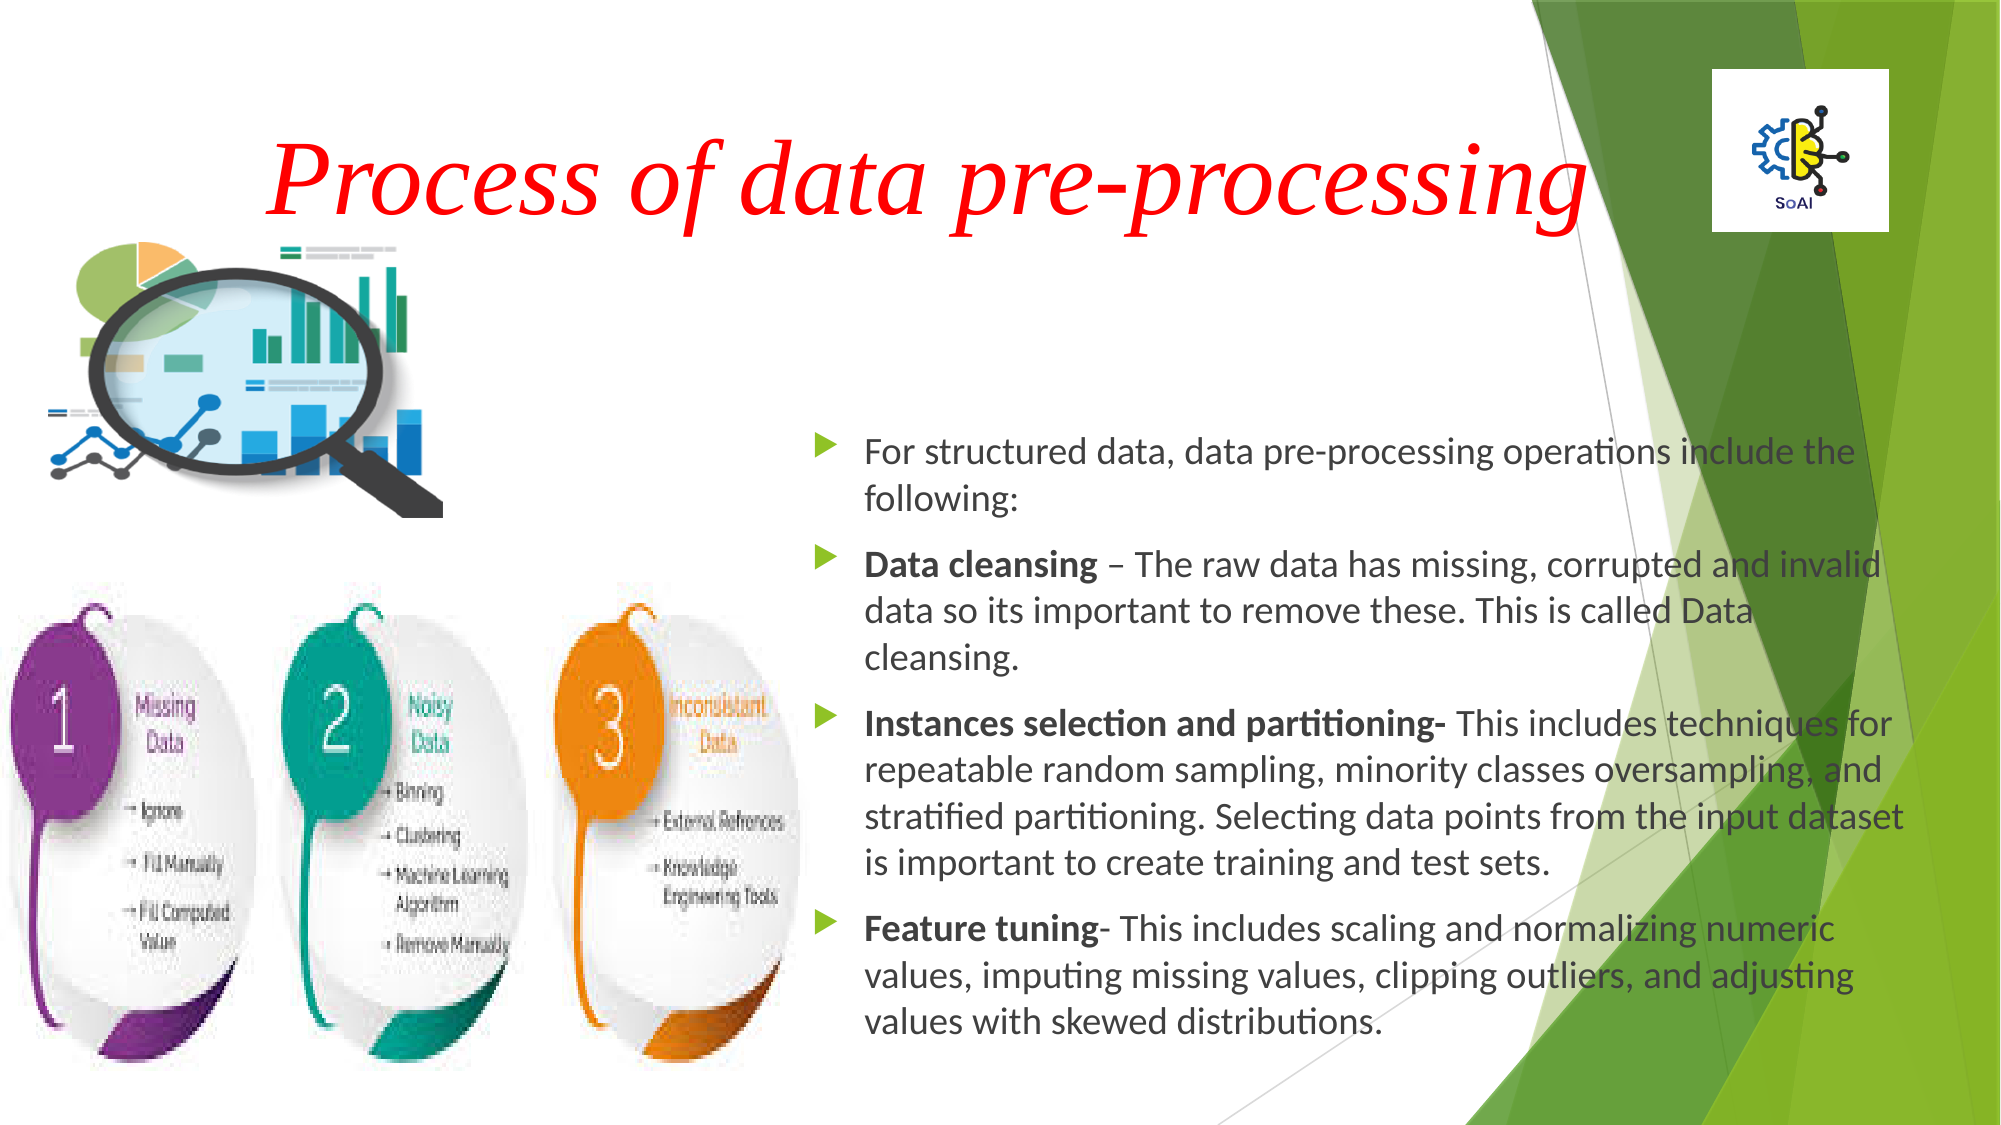

# Process of data pre-processing
For structured data, data pre-processing operations include the following:
Data cleansing – The raw data has missing, corrupted and invalid data so its important to remove these. This is called Data cleansing.
Instances selection and partitioning- This includes techniques for repeatable random sampling, minority classes oversampling, and stratified partitioning. Selecting data points from the input dataset is important to create training and test sets.
Feature tuning- This includes scaling and normalizing numeric values, imputing missing values, clipping outliers, and adjusting values with skewed distributions.